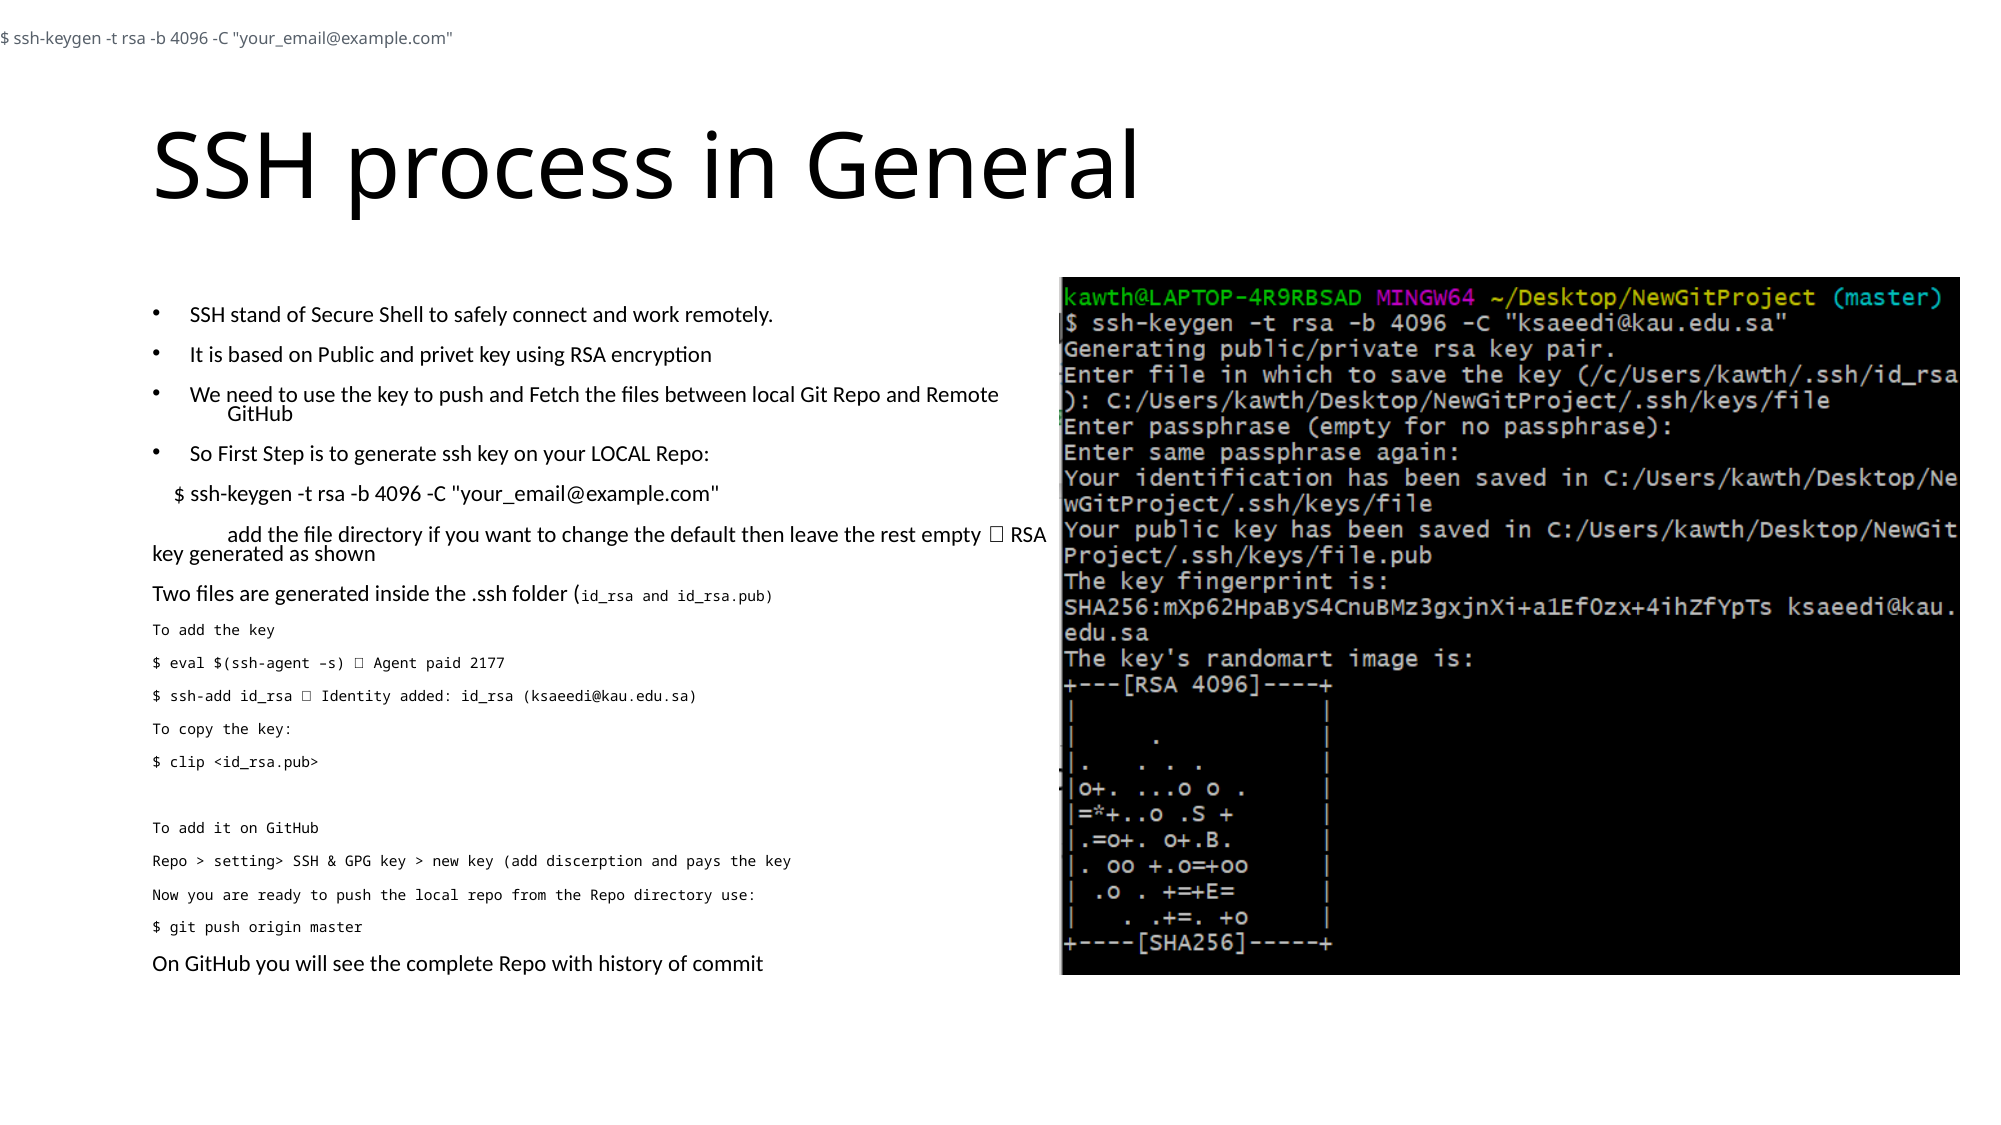

$ ssh-keygen -t rsa -b 4096 -C "your_email@example.com"
# SSH process in General
SSH stand of Secure Shell to safely connect and work remotely.
It is based on Public and privet key using RSA encryption
We need to use the key to push and Fetch the files between local Git Repo and Remote GitHub
So First Step is to generate ssh key on your LOCAL Repo:
 $ ssh-keygen -t rsa -b 4096 -C "your_email@example.com"
	add the file directory if you want to change the default then leave the rest empty  RSA key generated as shown
Two files are generated inside the .ssh folder (id_rsa and id_rsa.pub)
To add the key
$ eval $(ssh-agent –s)  Agent paid 2177
$ ssh-add id_rsa  Identity added: id_rsa (ksaeedi@kau.edu.sa)
To copy the key:
$ clip <id_rsa.pub>
To add it on GitHub
Repo > setting> SSH & GPG key > new key (add discerption and pays the key
Now you are ready to push the local repo from the Repo directory use:
$ git push origin master
On GitHub you will see the complete Repo with history of commit